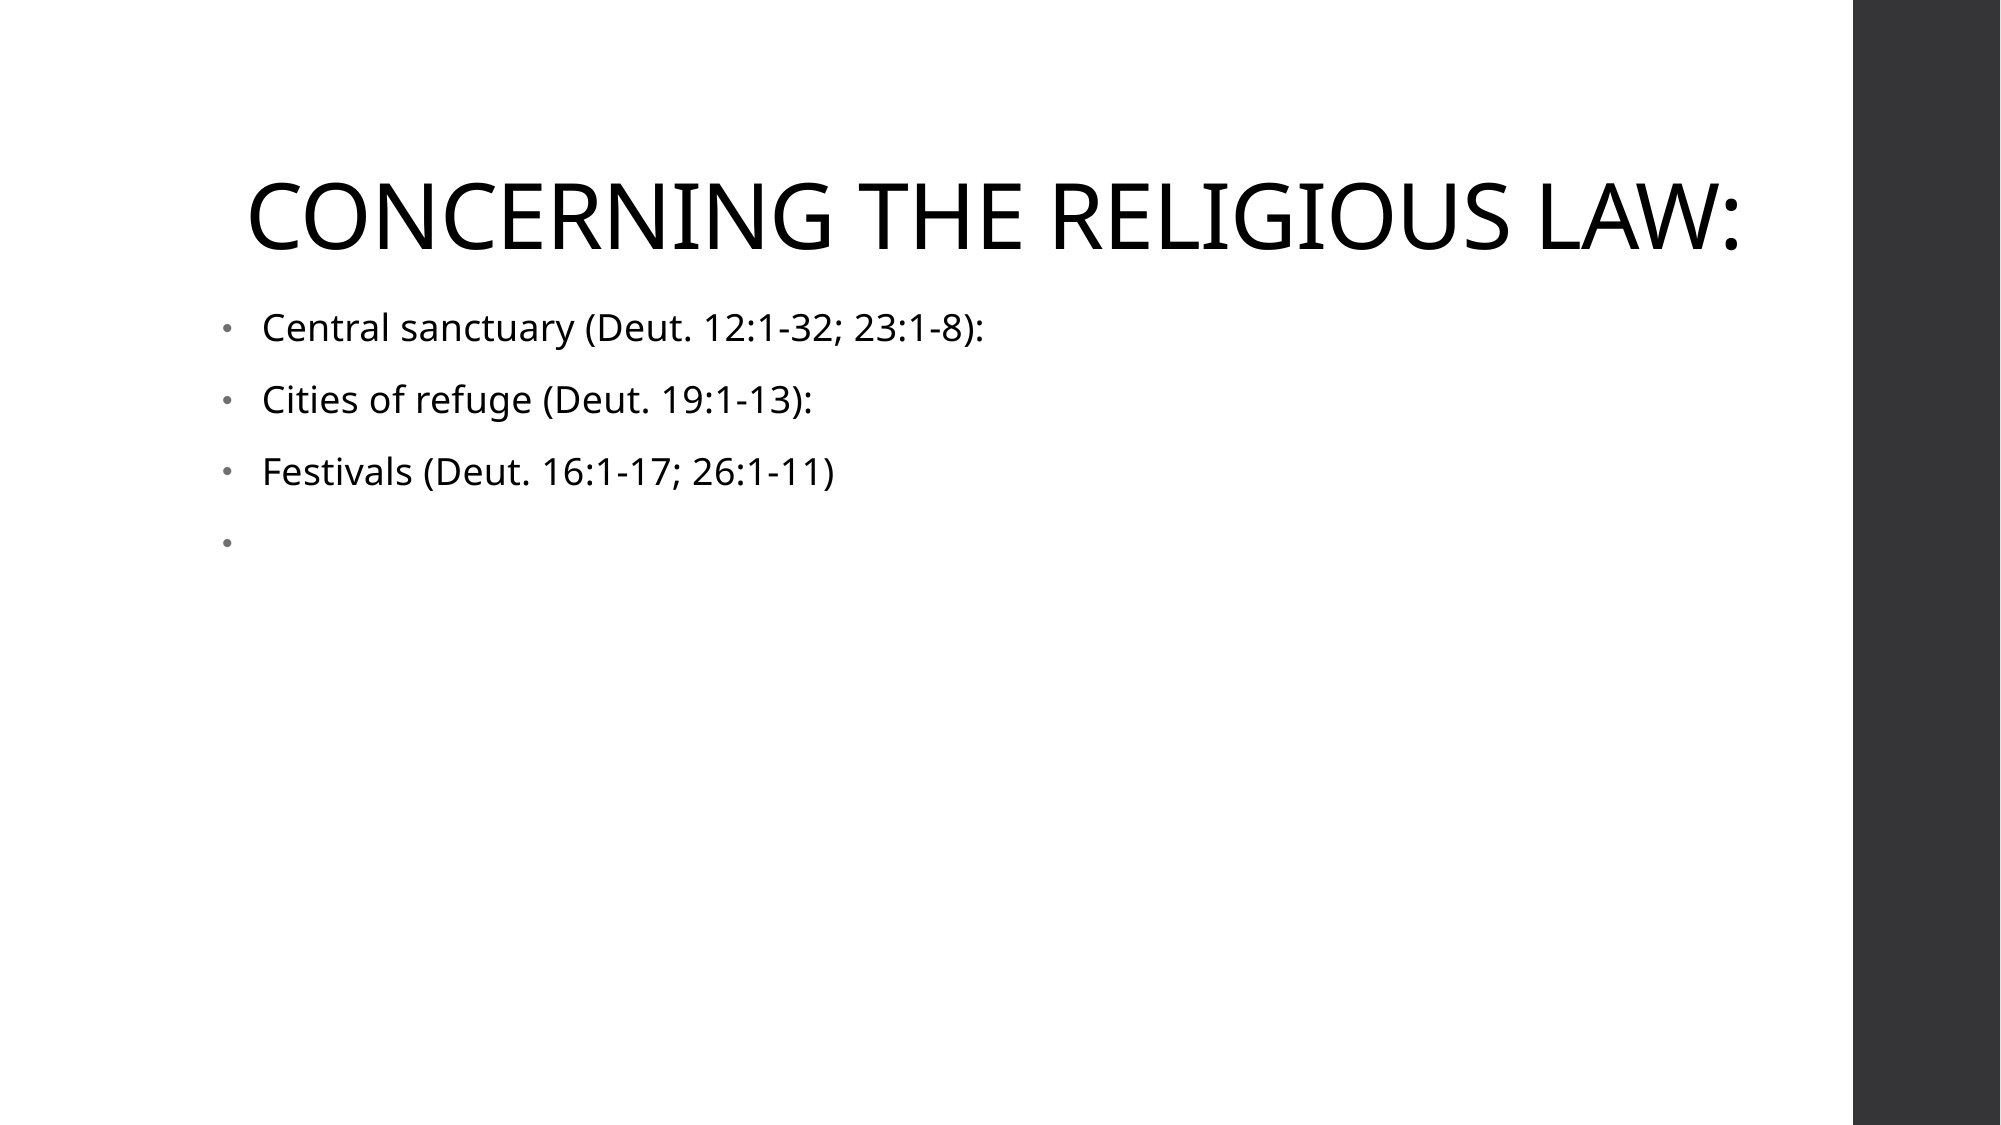

# CONCERNING THE RELIGIOUS LAW:
 Central sanctuary (Deut. 12:1-32; 23:1-8):
 Cities of refuge (Deut. 19:1-13):
 Festivals (Deut. 16:1-17; 26:1-11)